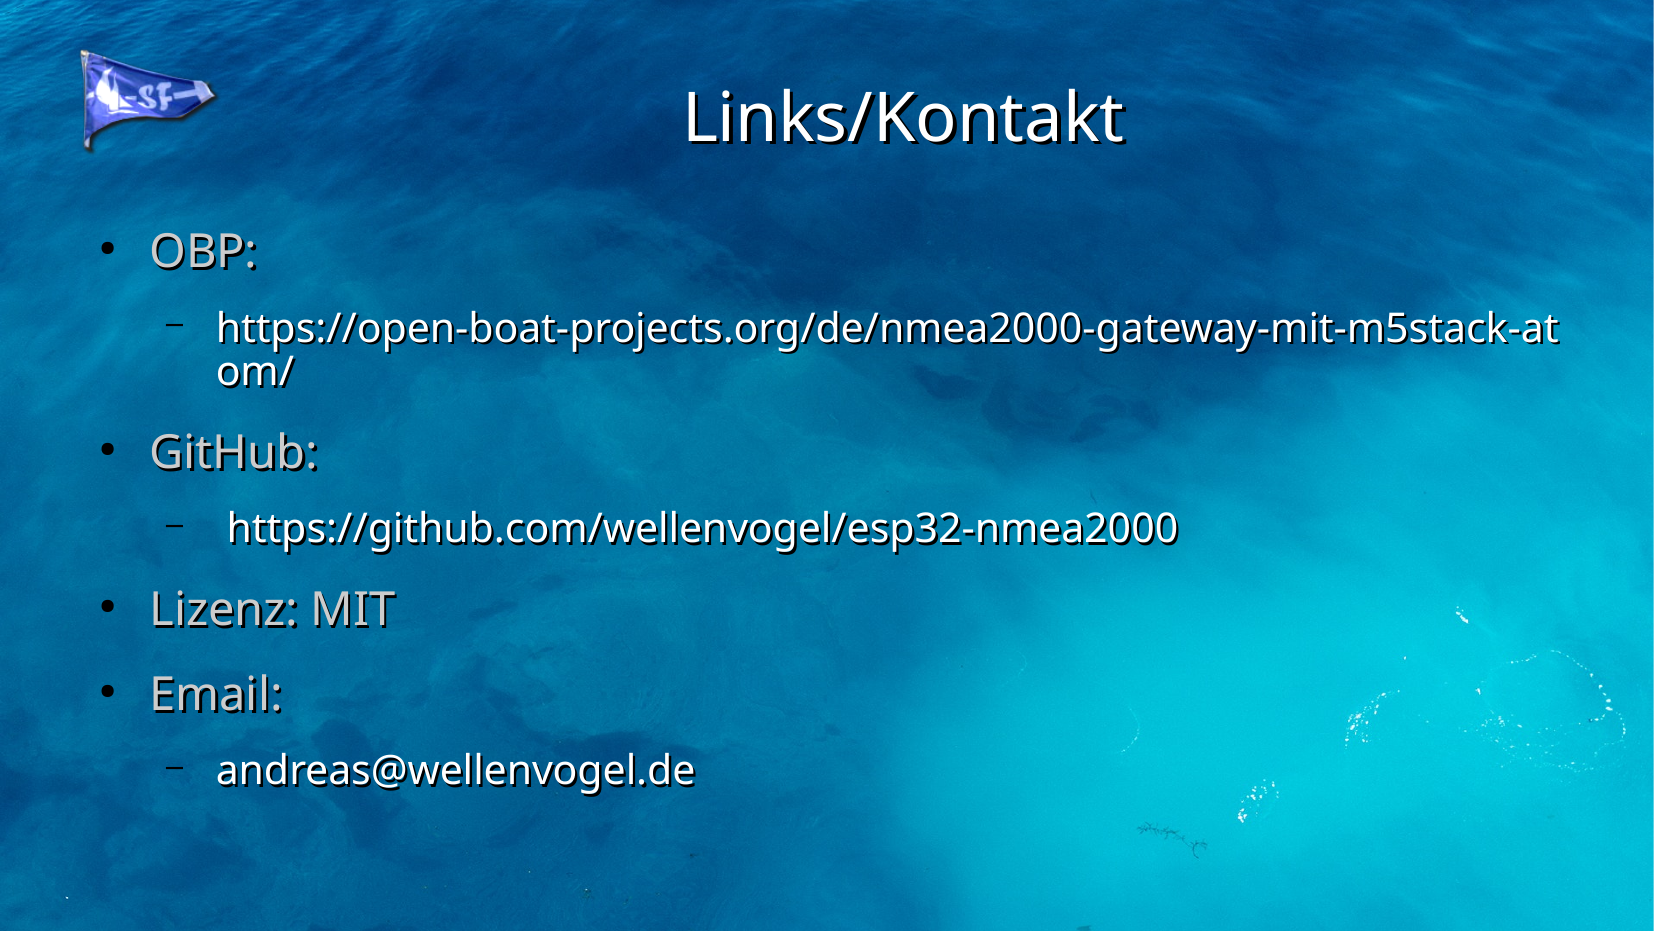

# Links/Kontakt
OBP:
https://open-boat-projects.org/de/nmea2000-gateway-mit-m5stack-atom/
GitHub:
 https://github.com/wellenvogel/esp32-nmea2000
Lizenz: MIT
Email:
andreas@wellenvogel.de